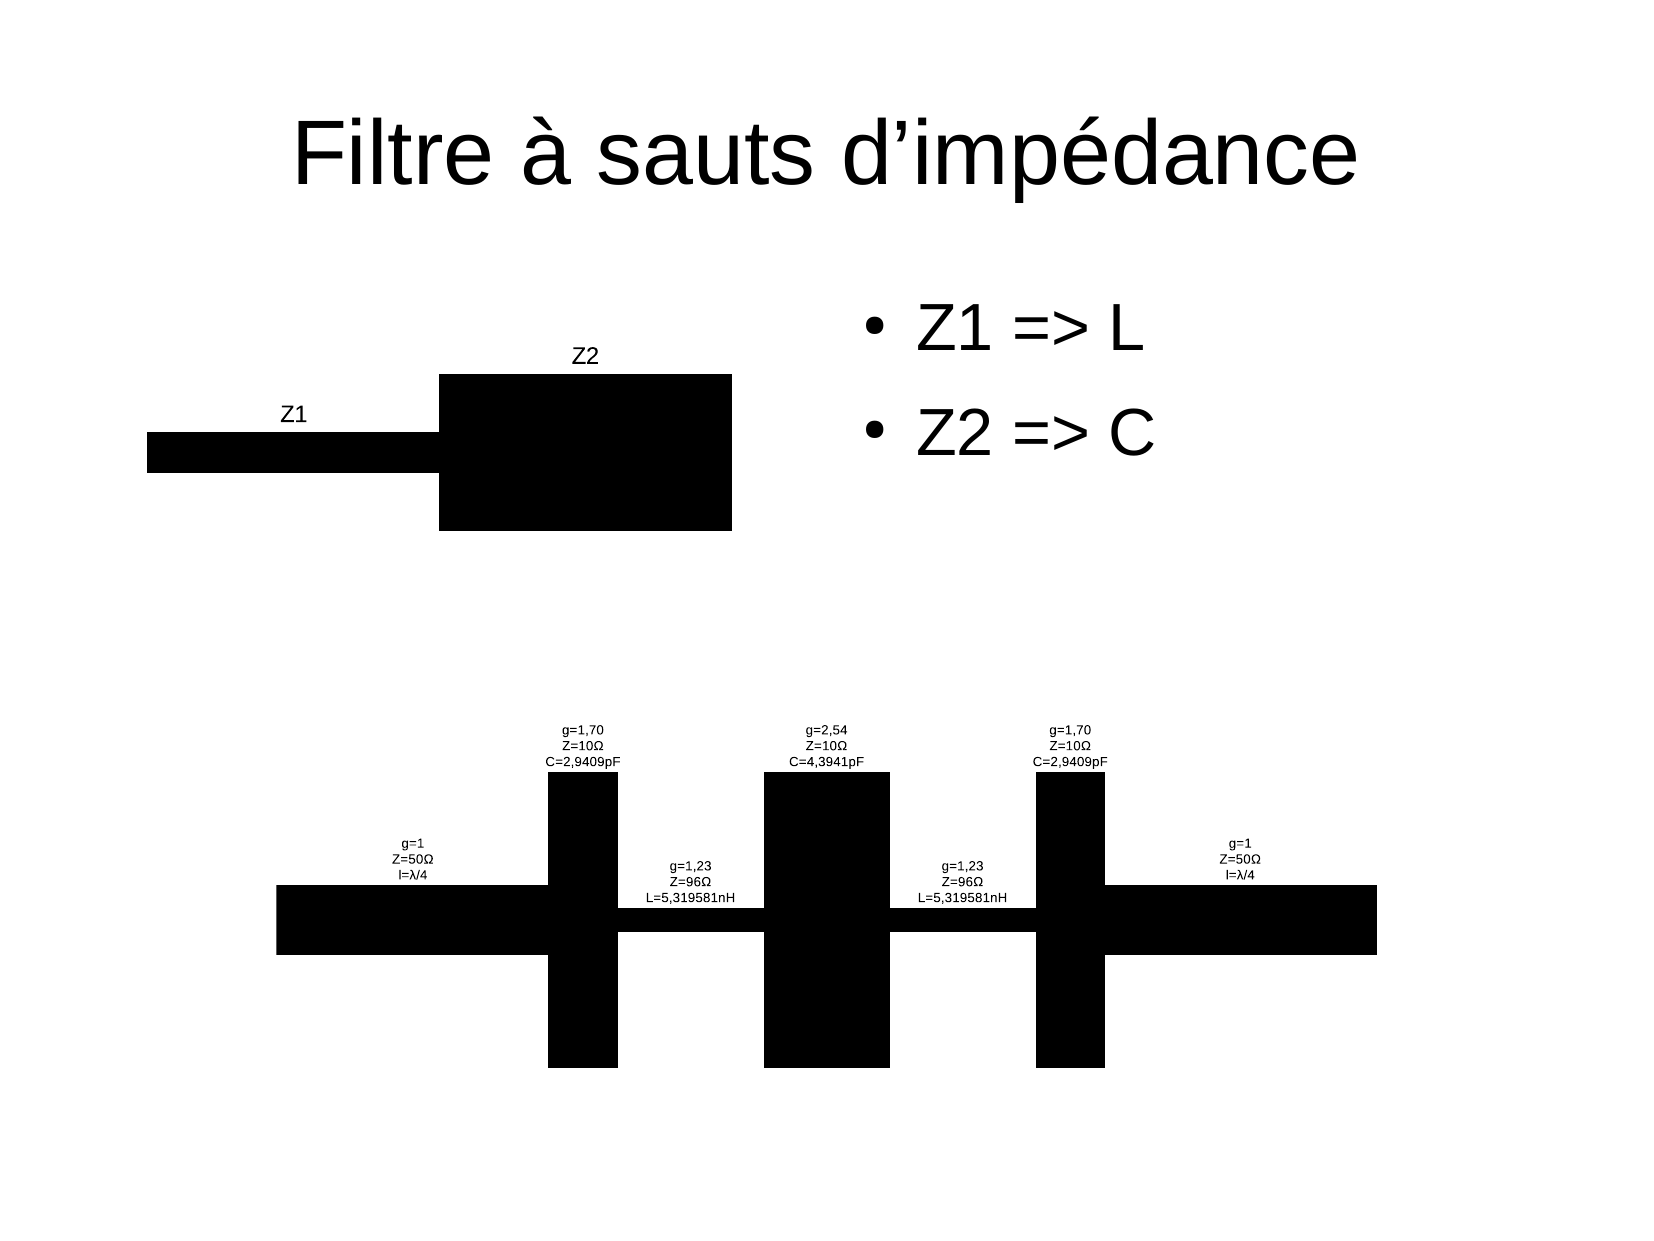

# Filtre à sauts d’impédance
Z1 => L
Z2 => C